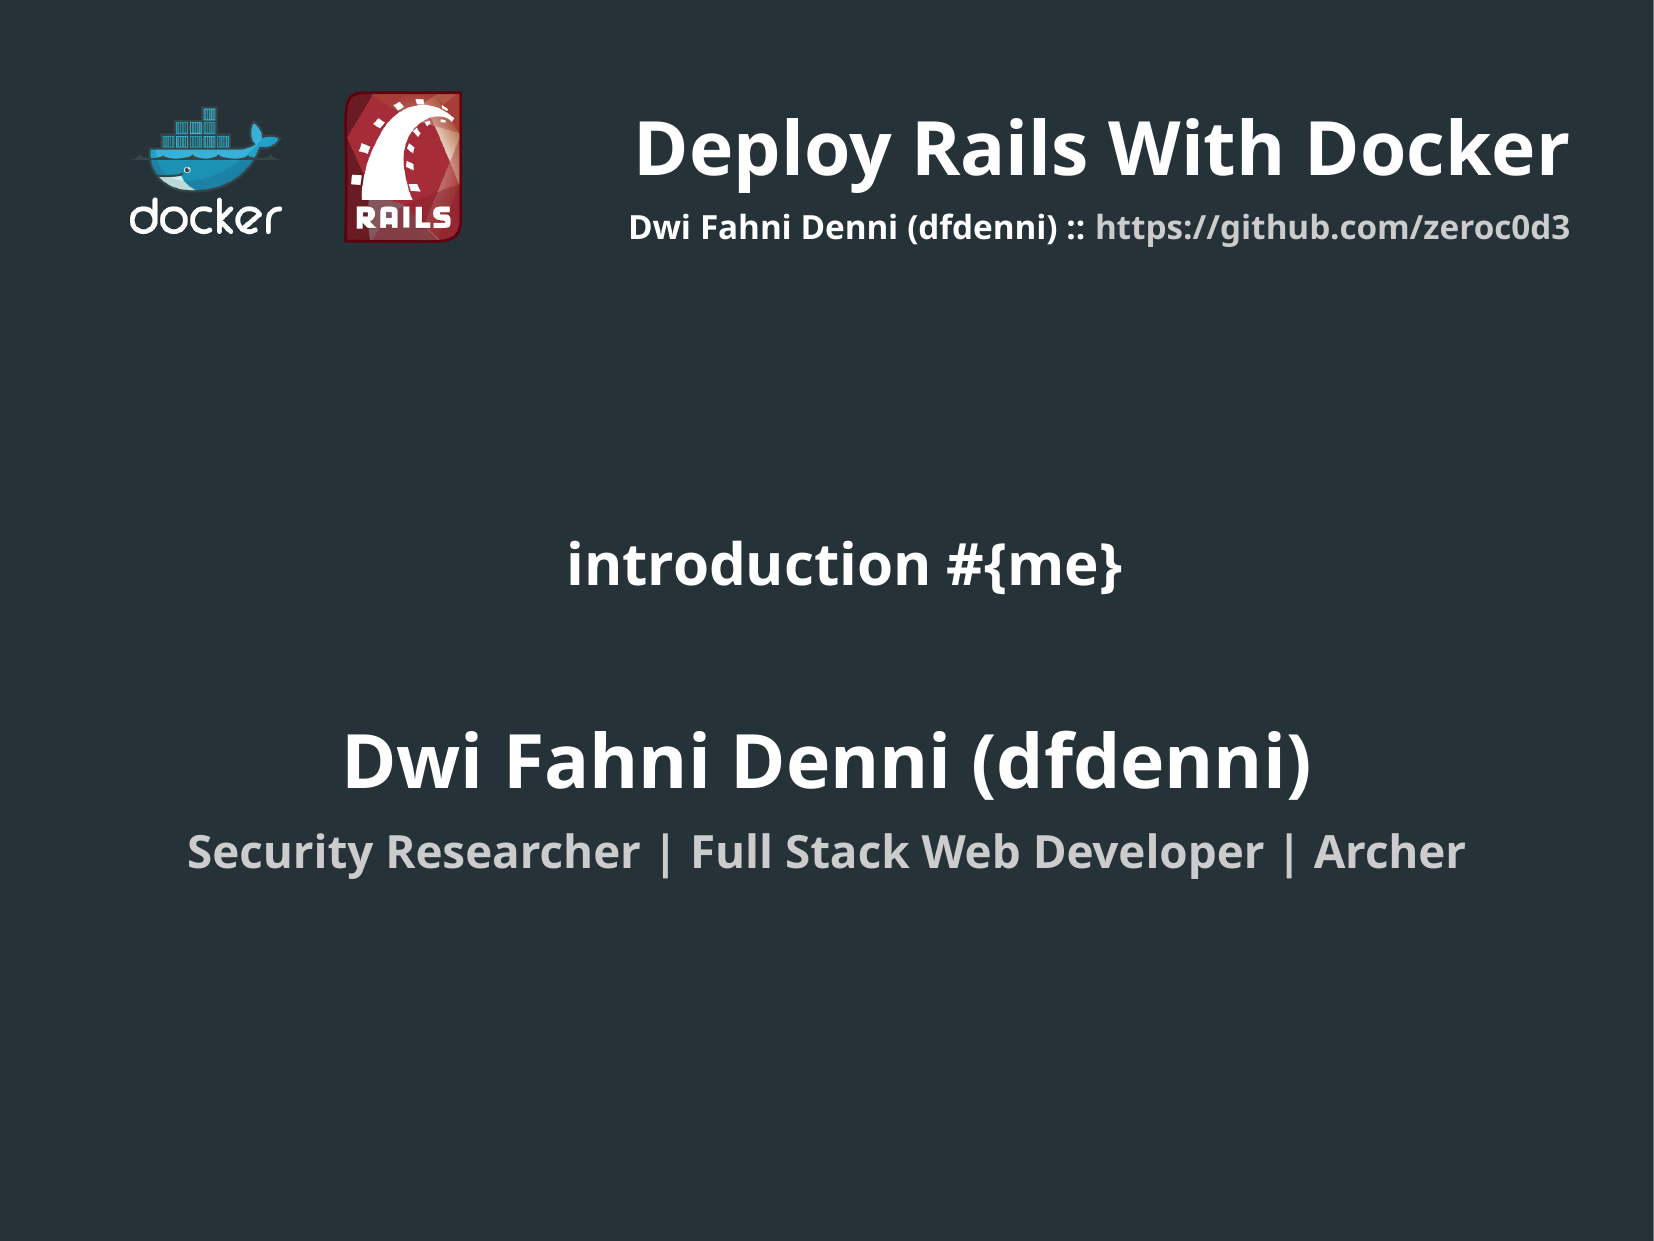

Deploy Rails With Docker
Dwi Fahni Denni (dfdenni) :: https://github.com/zeroc0d3
# introduction #{me}
Dwi Fahni Denni (dfdenni)
Security Researcher | Full Stack Web Developer | Archer